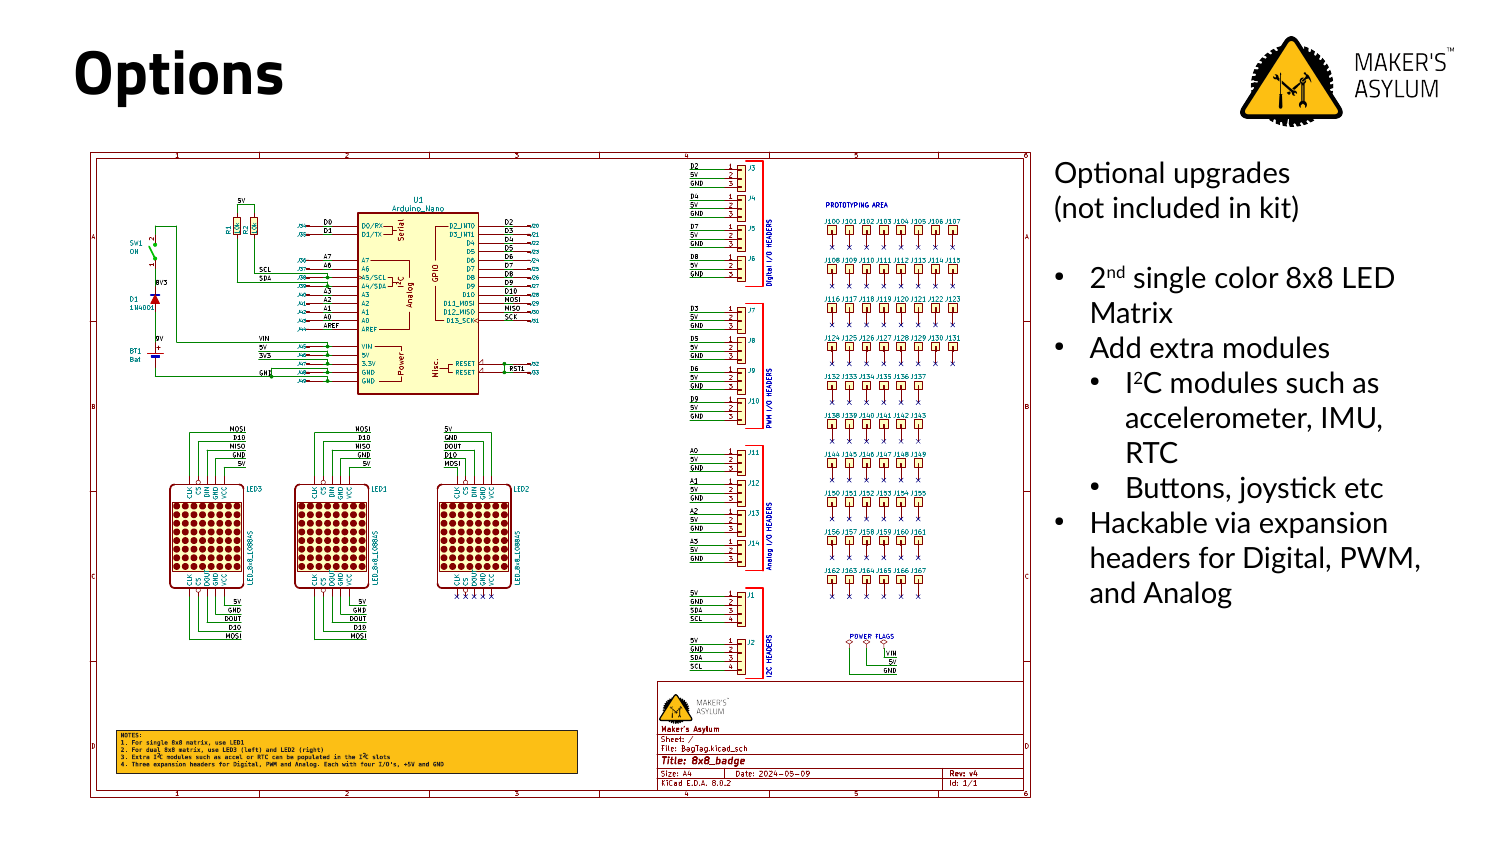

Options
Optional upgrades
(not included in kit)
2nd single color 8x8 LED Matrix
Add extra modules
I2C modules such as accelerometer, IMU, RTC
Buttons, joystick etc
Hackable via expansion headers for Digital, PWM, and Analog